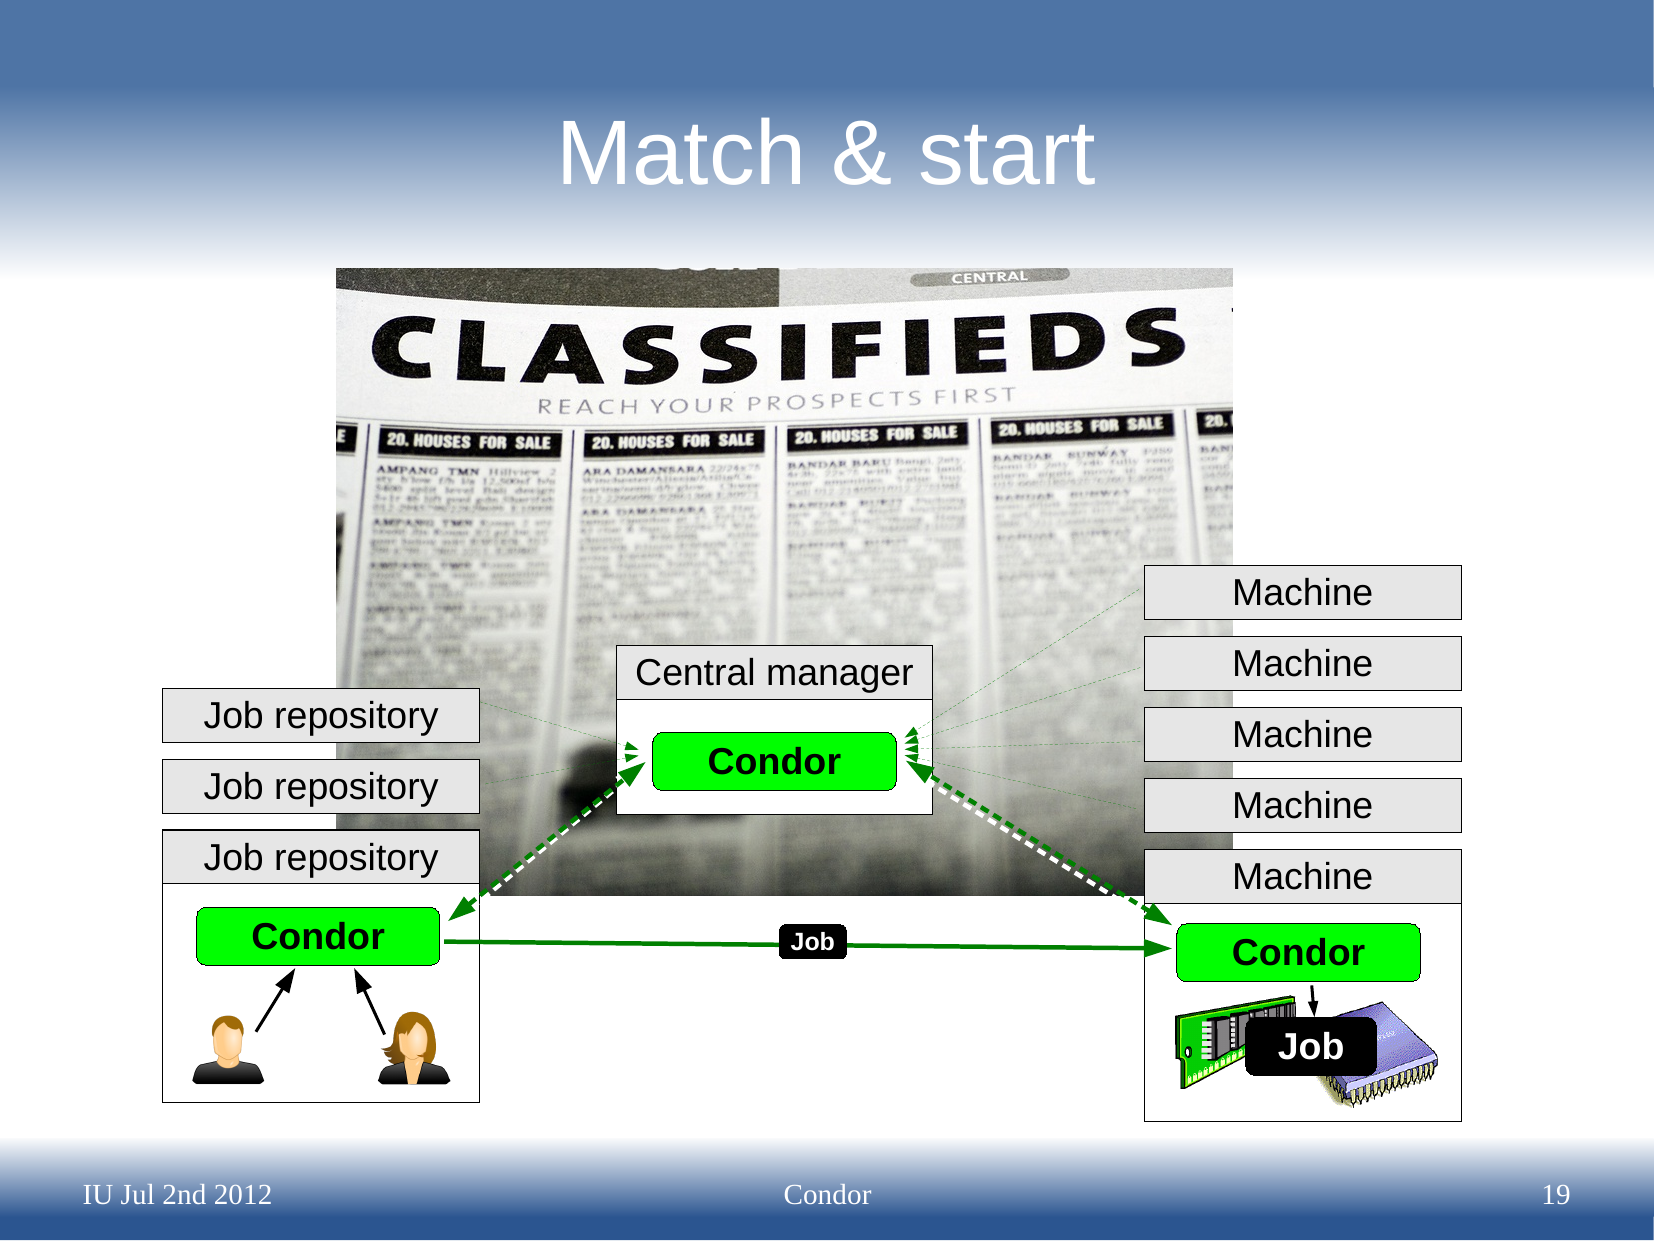

# Match & start
Machine
Machine
Central manager
Condor
Job repository
Machine
Job repository
Machine
Job repository
Machine
Condor
Condor
Job
Job
IU Jul 2nd 2012
Condor
19